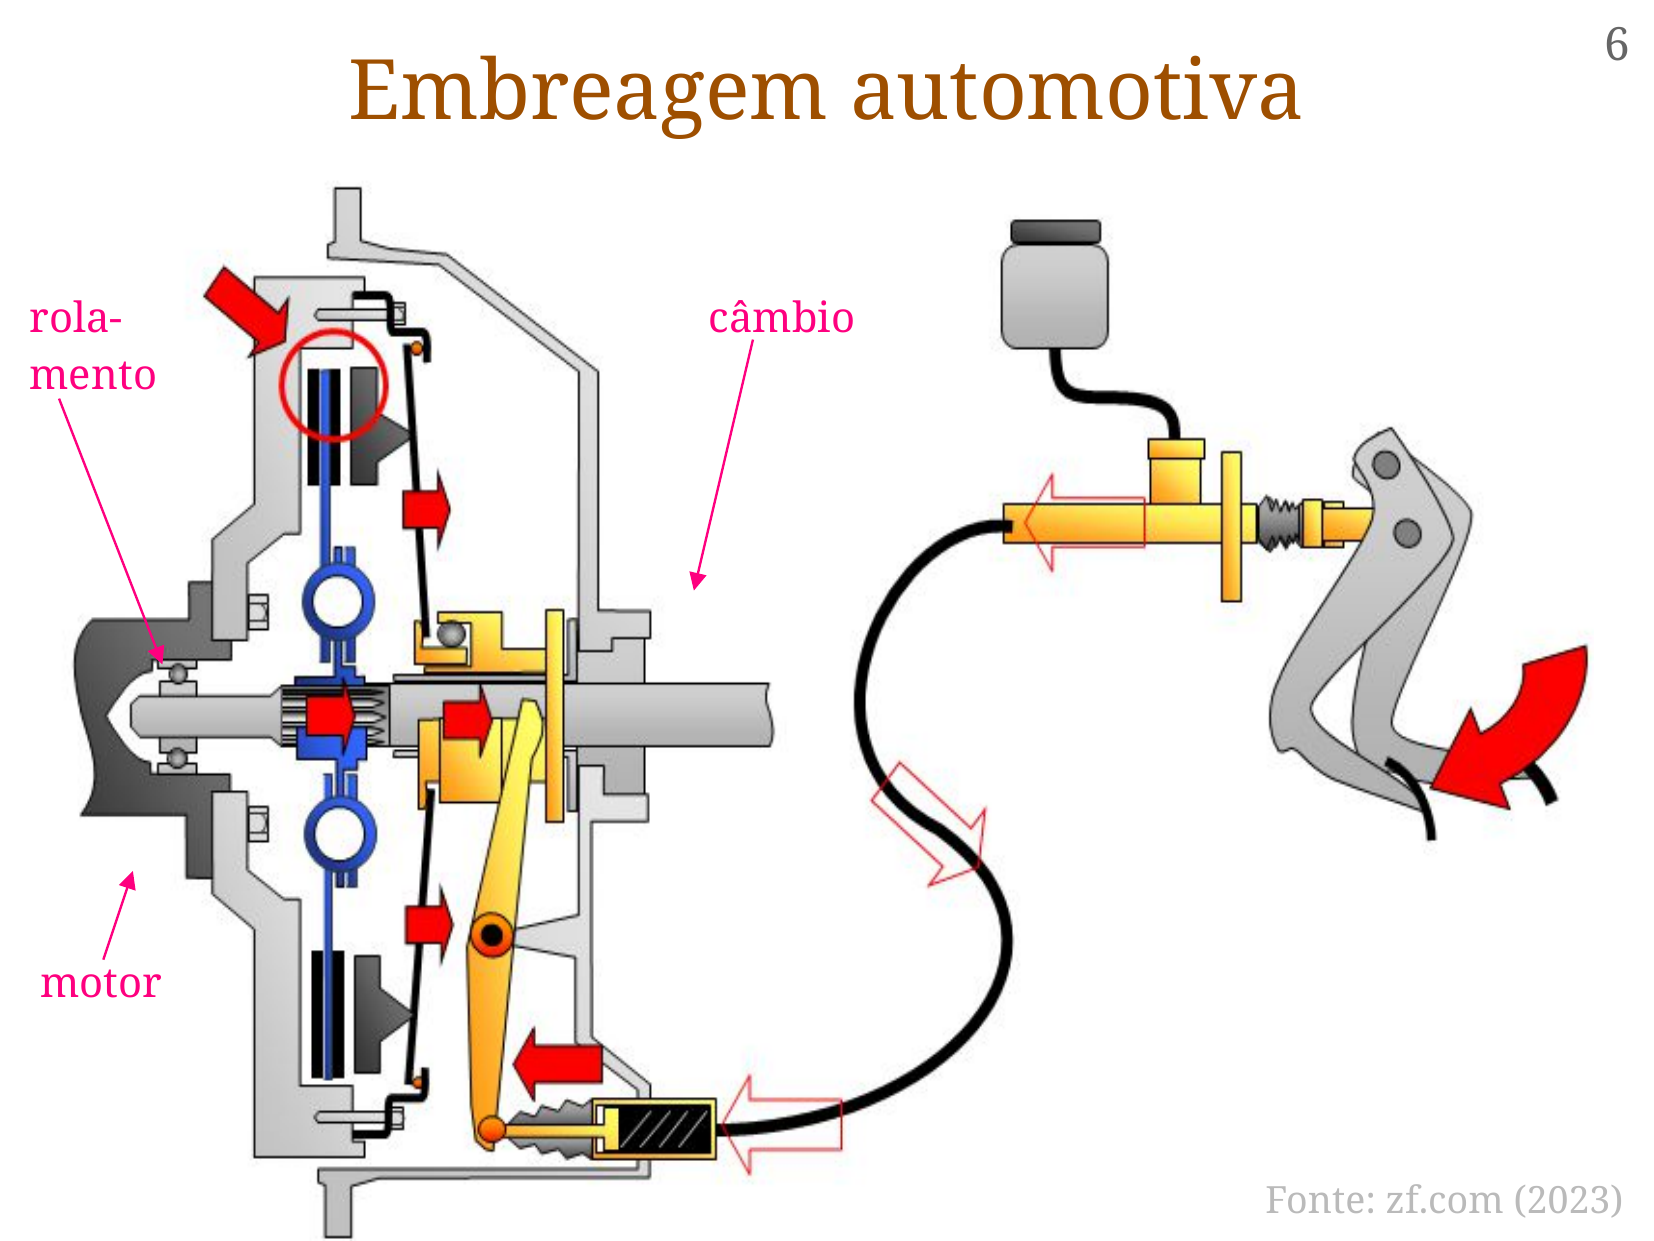

6
# Embreagem automotiva
rola-
mento
câmbio
motor
Fonte: zf.com (2023)